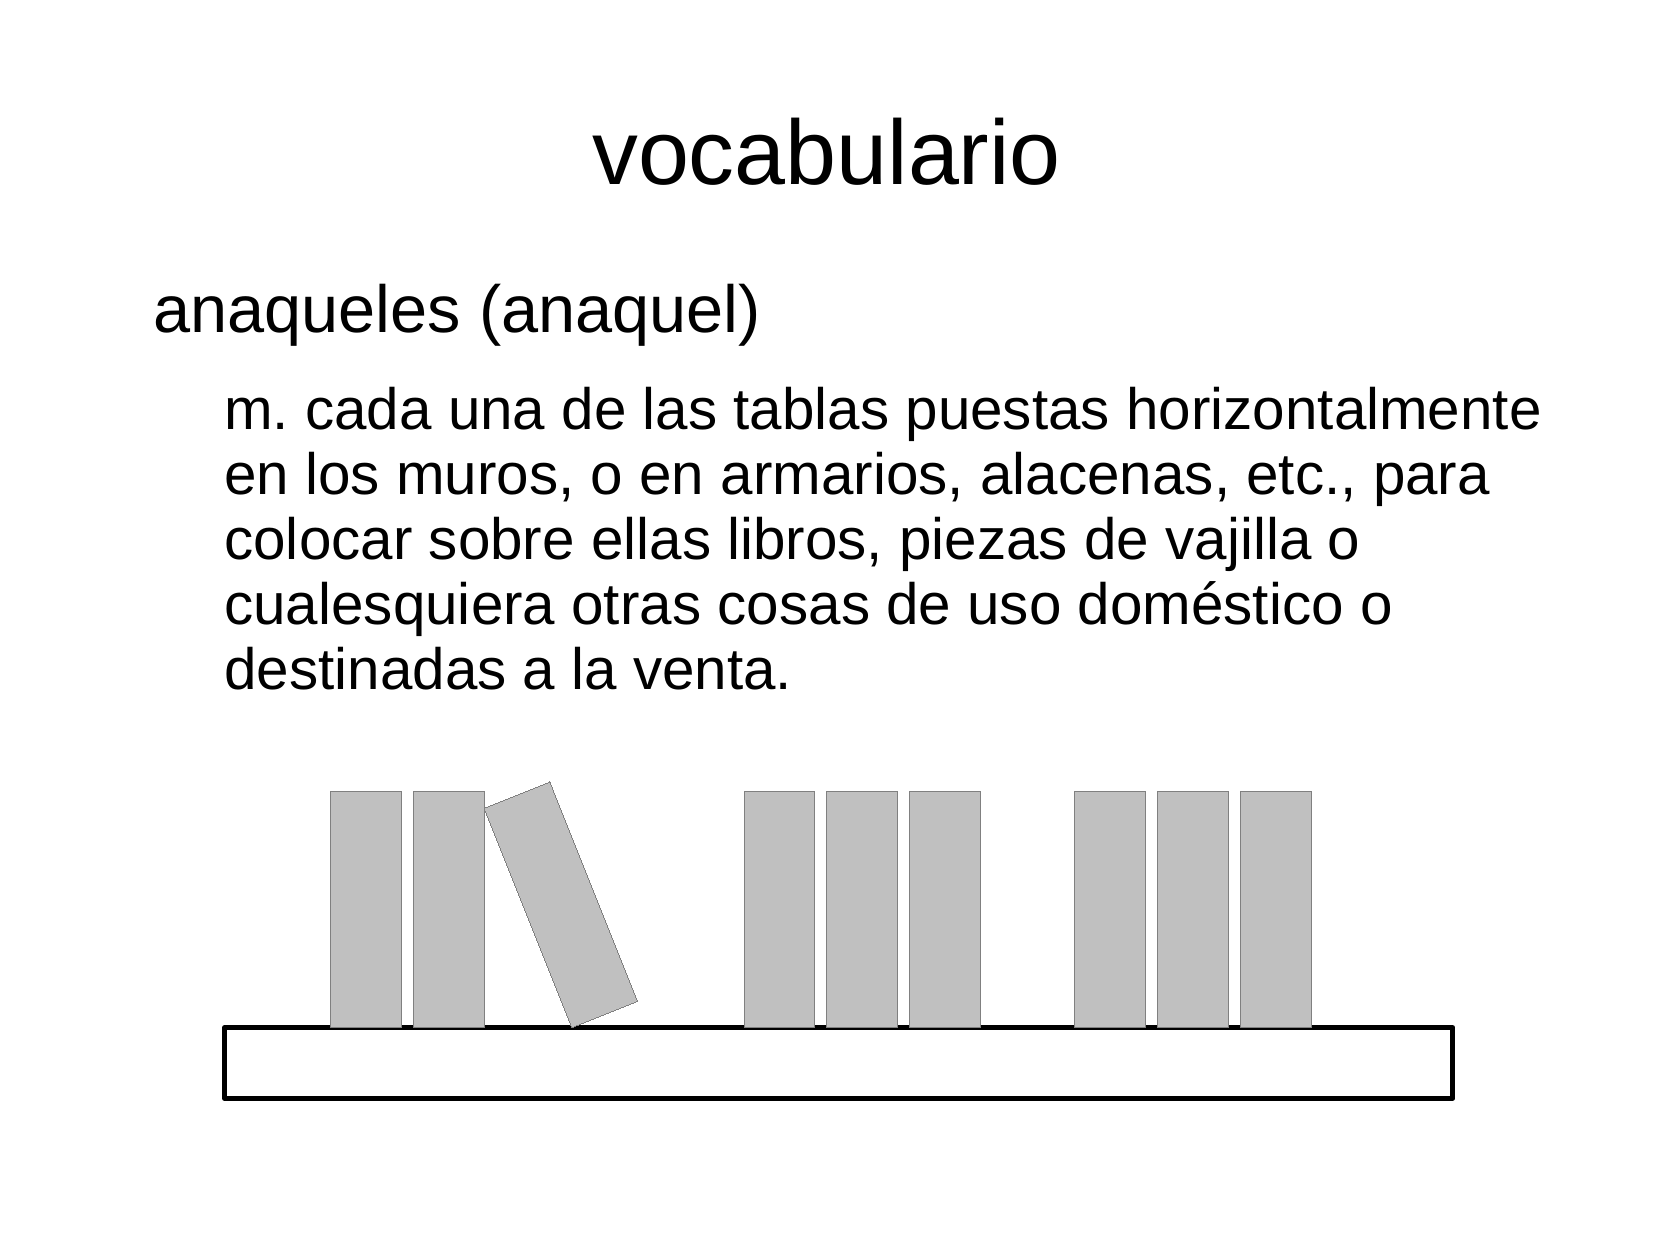

# vocabulario
anaqueles (anaquel)
m. cada una de las tablas puestas horizontalmente en los muros, o en armarios, alacenas, etc., para colocar sobre ellas libros, piezas de vajilla o cualesquiera otras cosas de uso doméstico o destinadas a la venta.